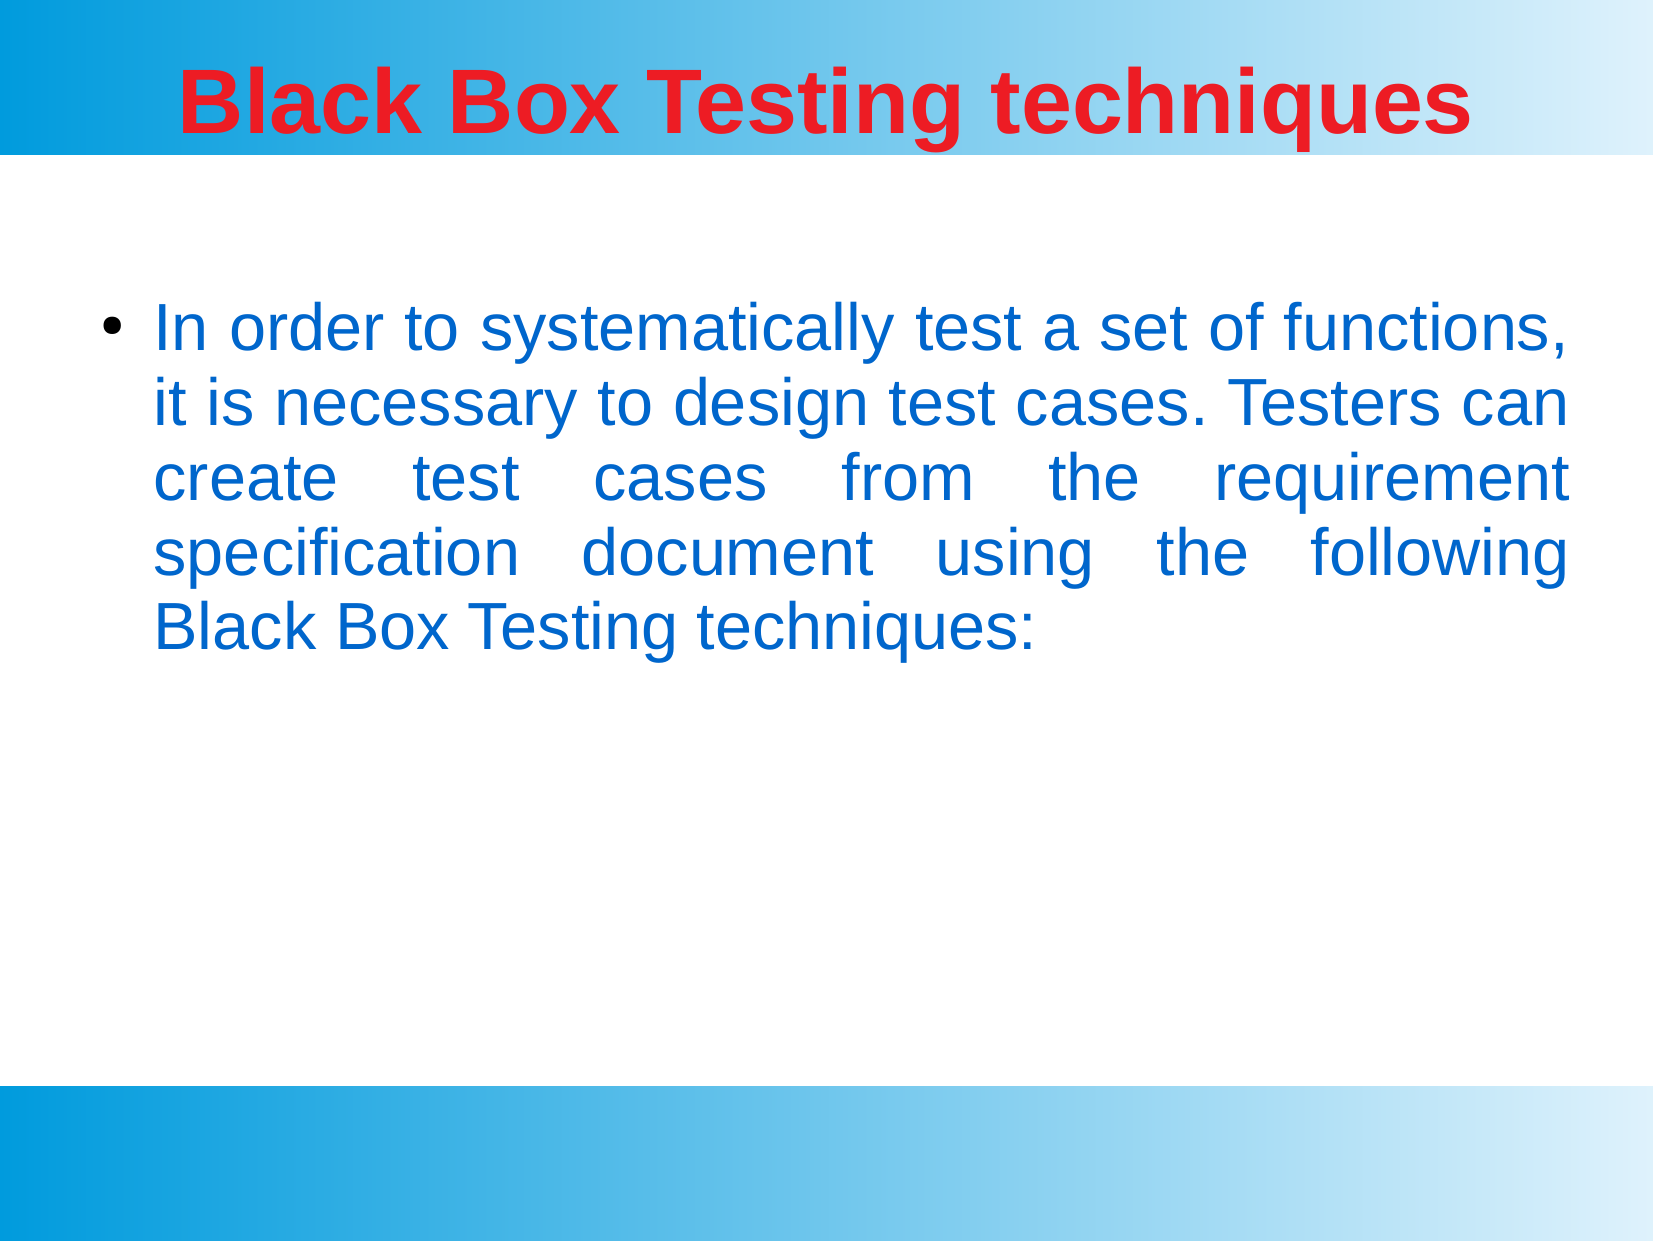

# Black Box Testing techniques
In order to systematically test a set of functions, it is necessary to design test cases. Testers can create test cases from the requirement specification document using the following Black Box Testing techniques: